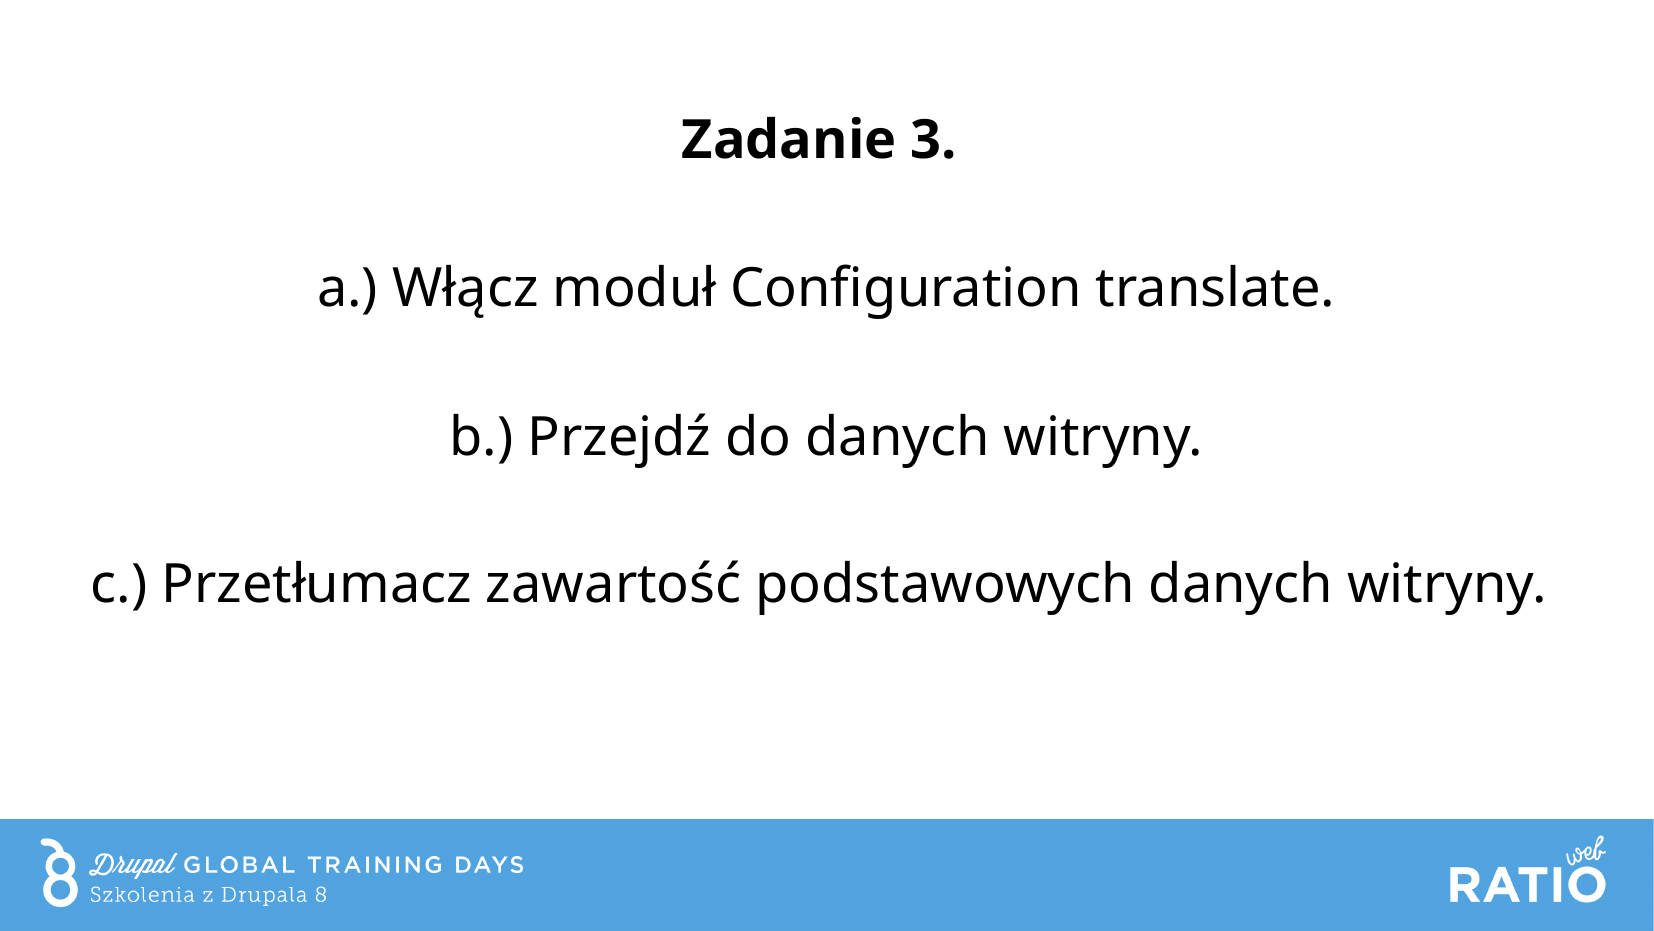

# Zadanie 3.
a.) Włącz moduł Configuration translate.
b.) Przejdź do danych witryny.
c.) Przetłumacz zawartość podstawowych danych witryny.